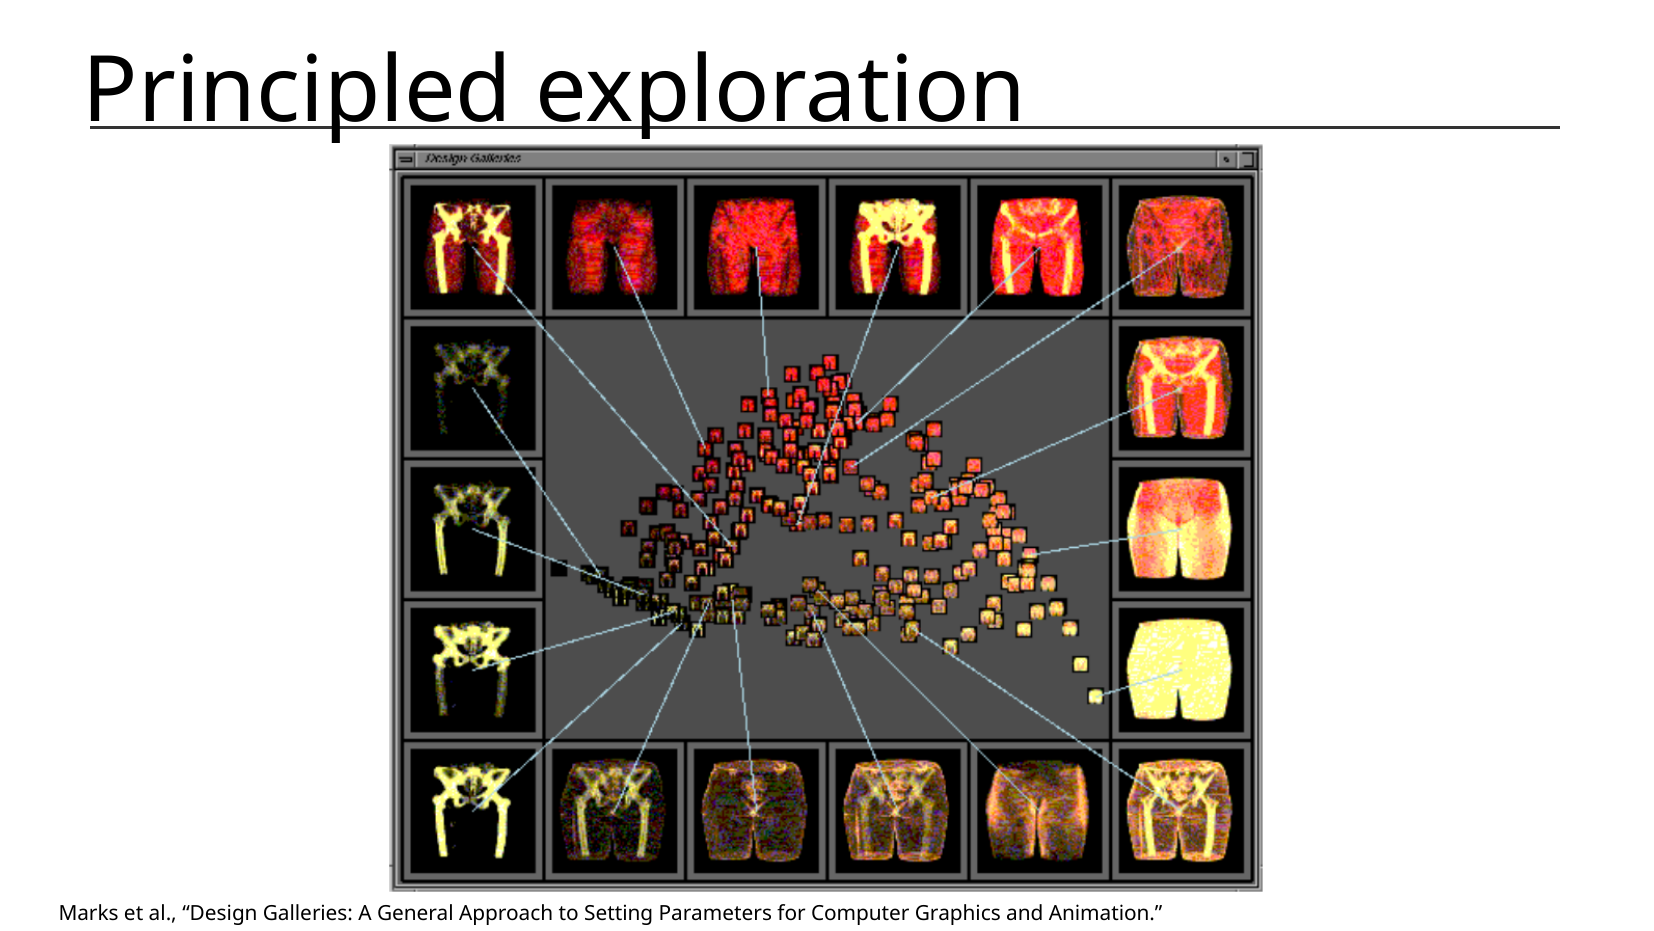

# Principled exploration
Marks et al., “Design Galleries: A General Approach to Setting Parameters for Computer Graphics and Animation.”